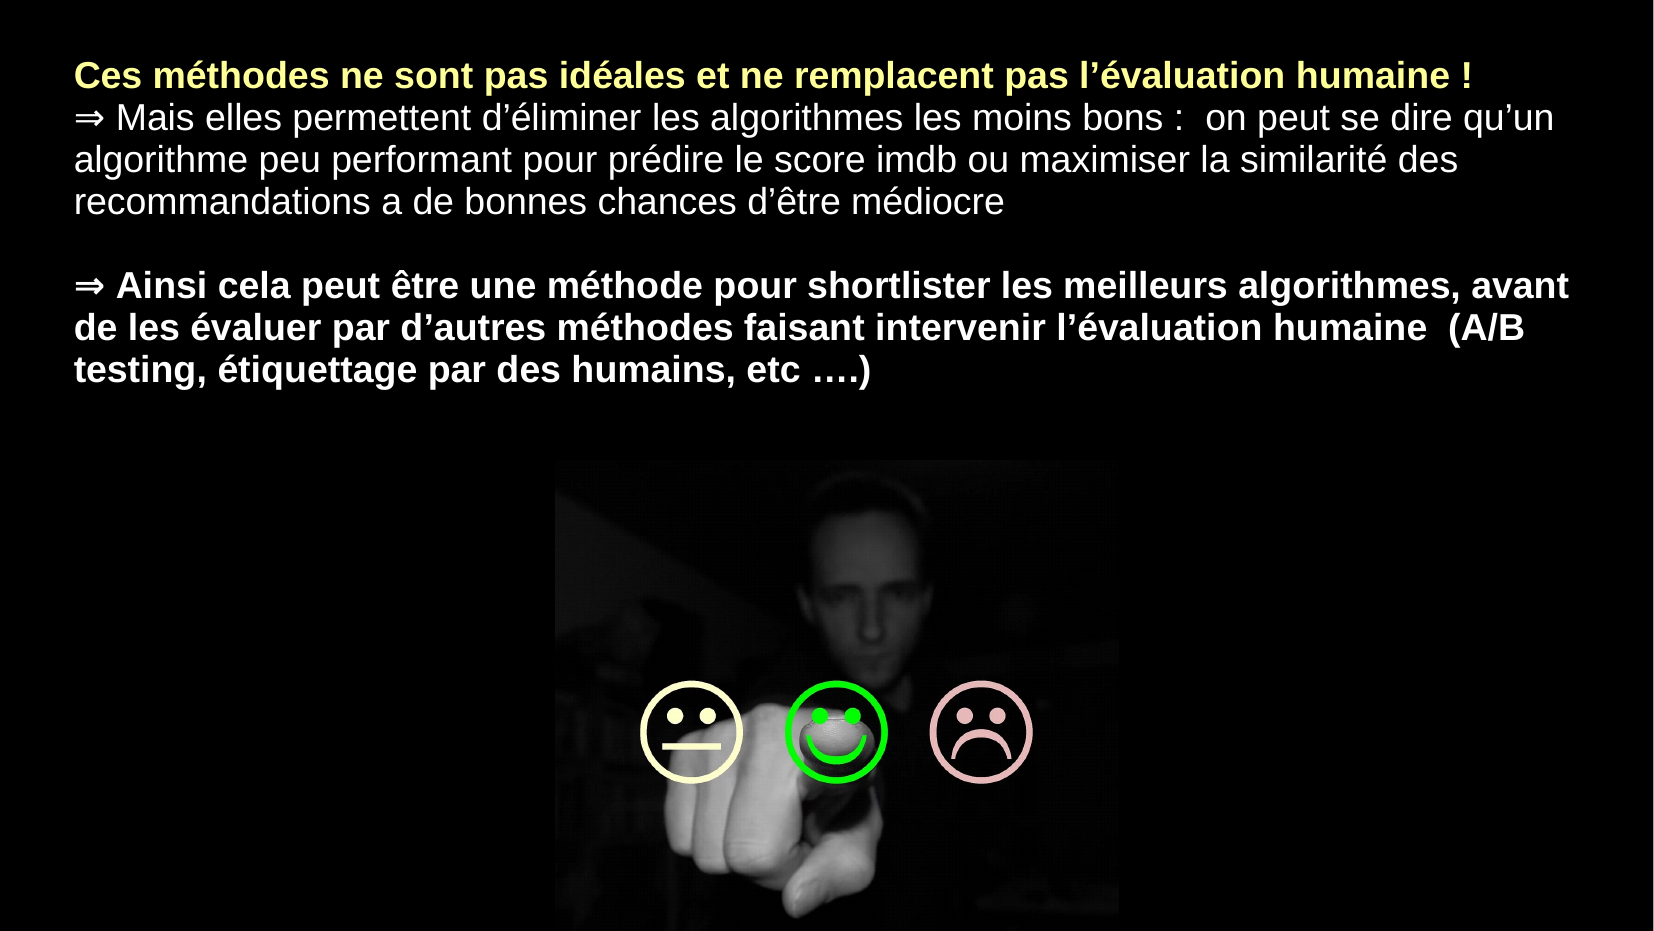

Ces méthodes ne sont pas idéales et ne remplacent pas l’évaluation humaine !
⇒ Mais elles permettent d’éliminer les algorithmes les moins bons : on peut se dire qu’un algorithme peu performant pour prédire le score imdb ou maximiser la similarité des recommandations a de bonnes chances d’être médiocre
⇒ Ainsi cela peut être une méthode pour shortlister les meilleurs algorithmes, avant de les évaluer par d’autres méthodes faisant intervenir l’évaluation humaine (A/B testing, étiquettage par des humains, etc ….)